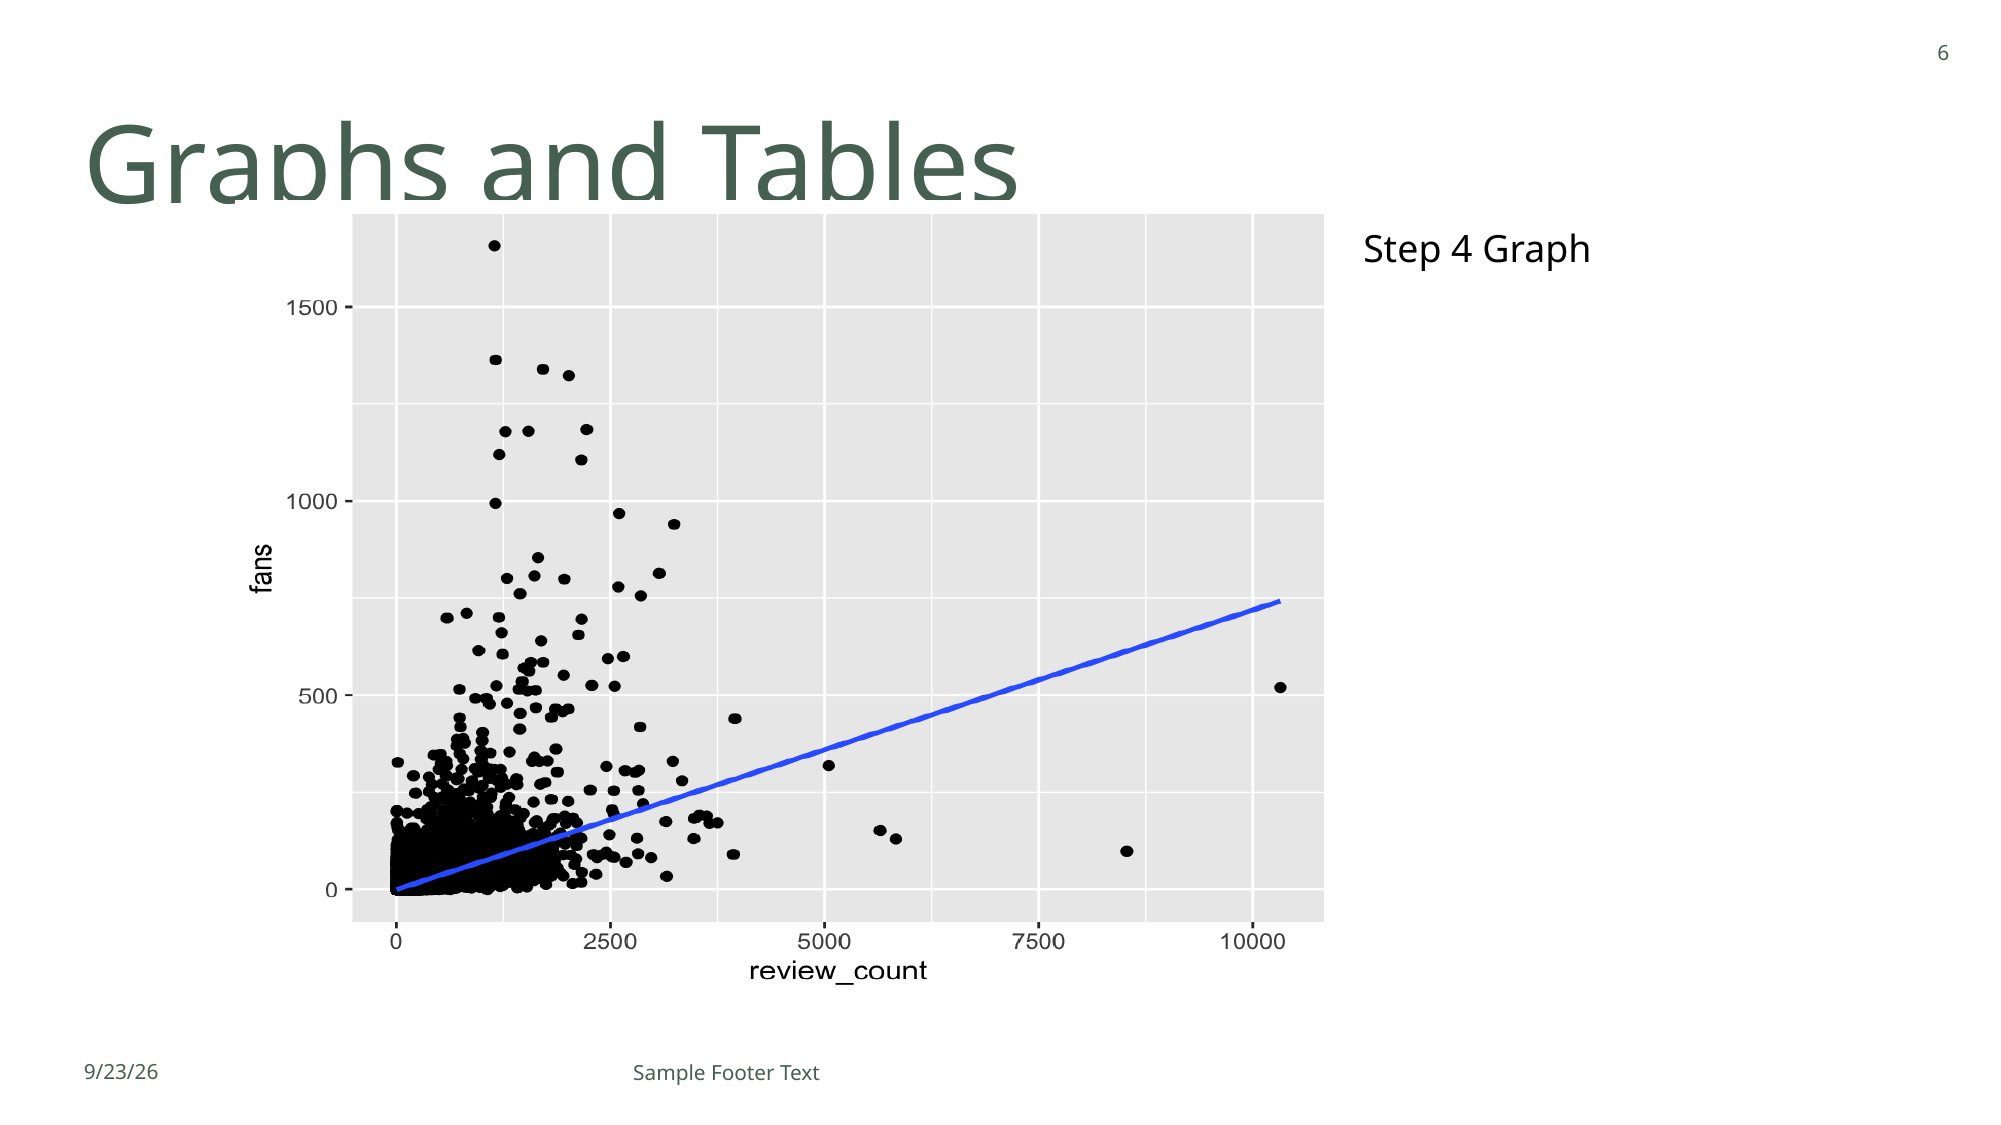

# Graphs and Tables
Step 4 Graph
Sample Footer Text